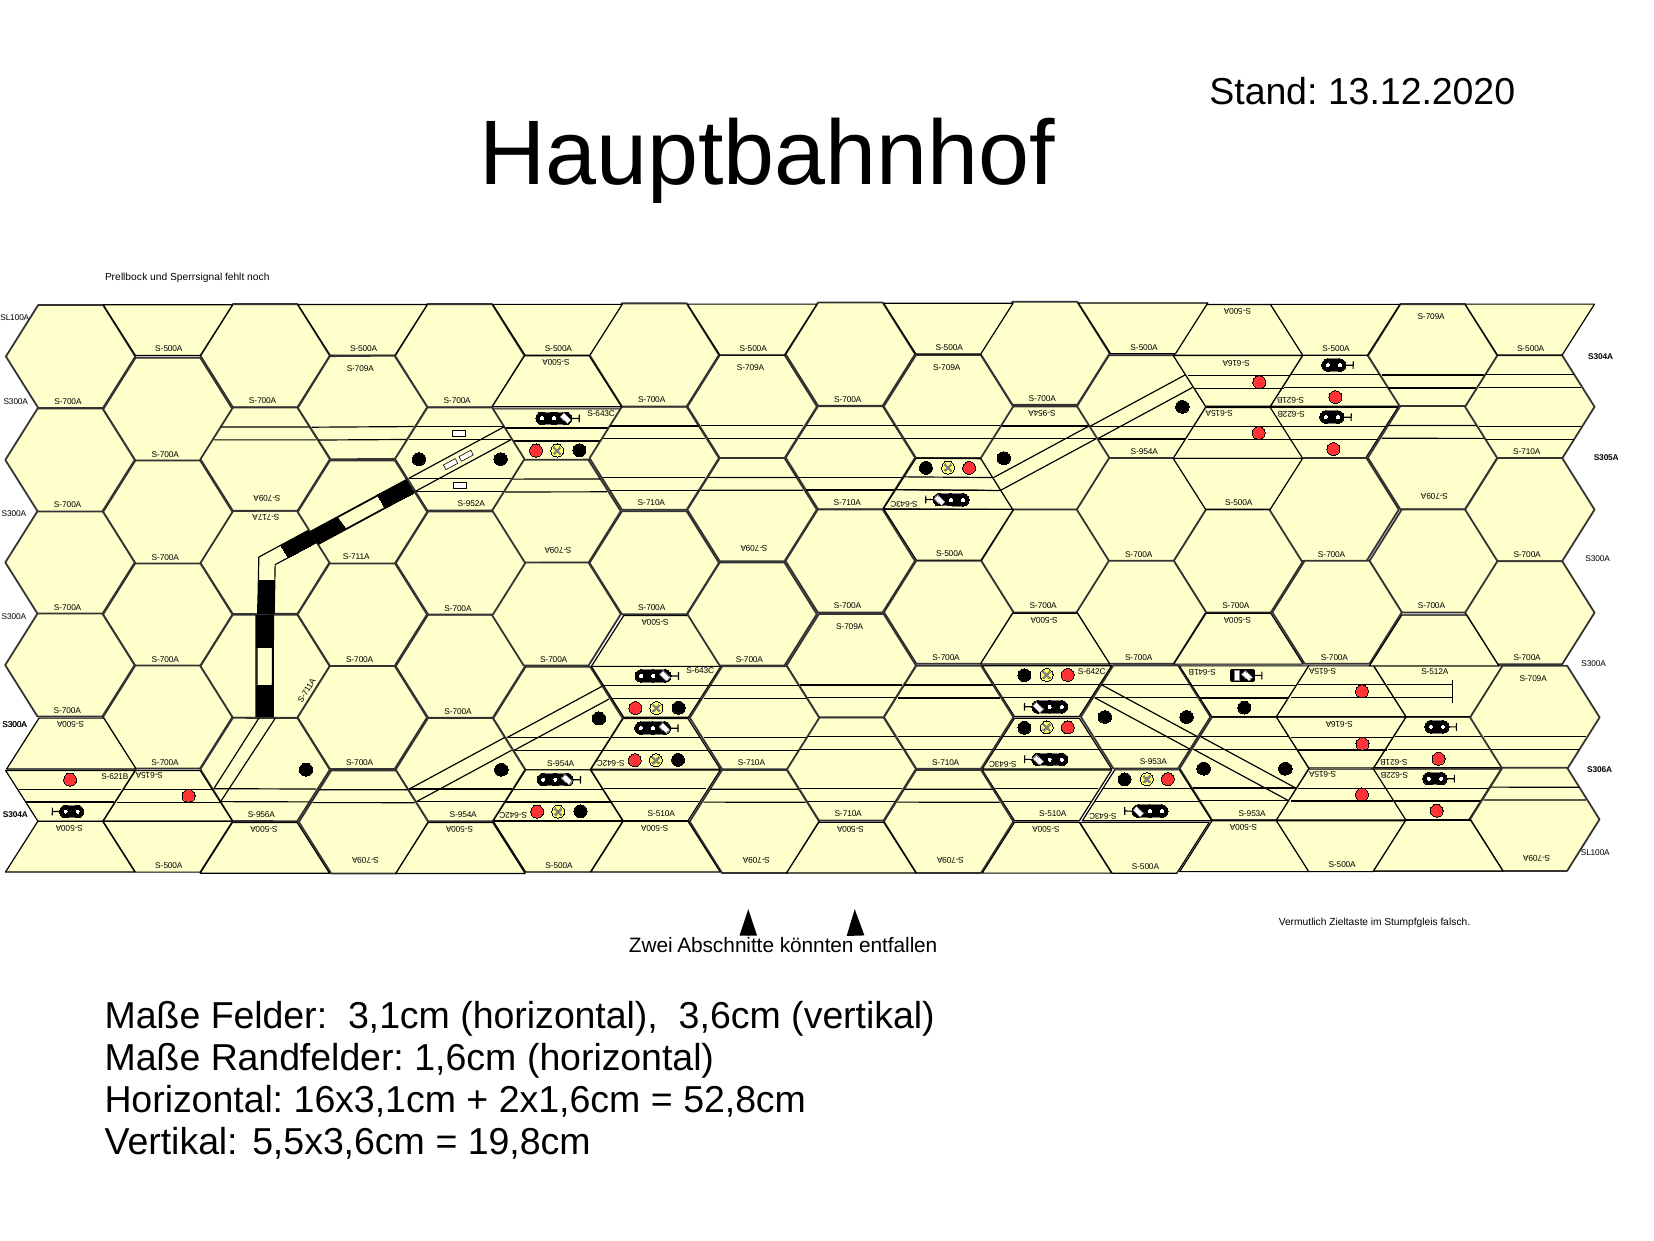

# Hauptbahnhof
Stand: 13.12.2020
Prellbock und Sperrsignal fehlt noch
S-500A
S-700A
S-700A
S-500A
S-500A
S-700A
S-700A
S-700A
S-500A
S-709A
S-500A
S-500A
S-500A
S-500A
S-500A
S-700A
SL100A
S304A
S-500A
S-616A
S-709A
S-709A
S-954A
S-710A
S-621B
S-709A
S-700A
S300A
S-615A
S-954A
S-643C
S-622B
S-709A
S-710A
S-710A
S-952A
S-709A
S-700A
S305A
S-643C
S-700A
S-700A
S-709A
S-700A
S-500A
S-709A
S-700A
S-711A
S300A
S-717A
S-500A
S-700A
S-700A
S-700A
S-700A
S-700A
S-700A
S-700A
S300A
S-700A
S-700A
S-700A
S-700A
S-700A
S-700A
S-700A
S-700A
S300A
S-500A
S-500A
S-500A
S-700A
S-711A
S-709A
S-700A
S300A
S-615A
S-643C
S-642C
S-512A
S-641B
S-953A
S-700A
S-710A
S-709A
S-700A
S-710A
S-954A
S-616A
S300A
S300A
S-500A
S-953A
S-621B
S-710A
S-956A
S-954A
S-643C
S-642C
S306A
S-615A
S-622B
S-615A
S-621B
S-709A
S-642C
S-510A
S-709A
S-709A
S-510A
S-643C
S-709A
S304A
S-500A
S-500A
S-500A
S-500A
S-500A
S-500A
S-500A
S-500A
S-500A
S-500A
S-500A
S-500A
SL100A
Vermutlich Zieltaste im Stumpfgleis falsch.
Zwei Abschnitte könnten entfallen
Maße Felder: 3,1cm (horizontal), 3,6cm (vertikal)
Maße Randfelder: 1,6cm (horizontal)
Horizontal: 16x3,1cm + 2x1,6cm = 52,8cm
Vertikal:	5,5x3,6cm = 19,8cm